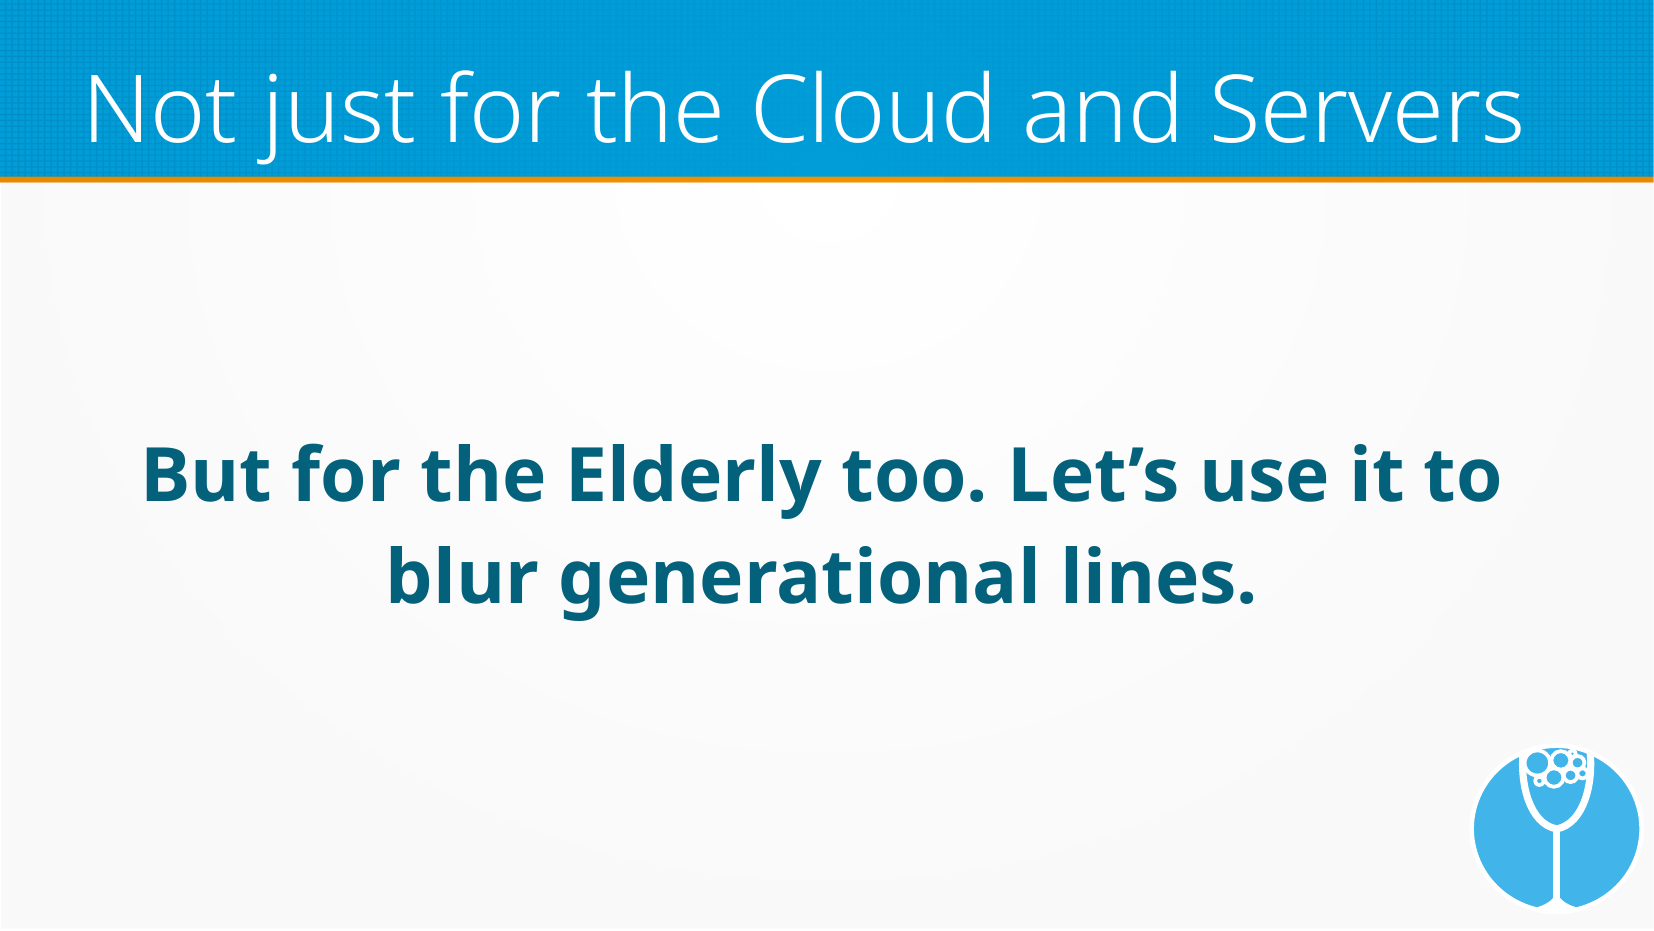

# Not just for the Cloud and Servers
But for the Elderly too. Let’s use it to blur generational lines.